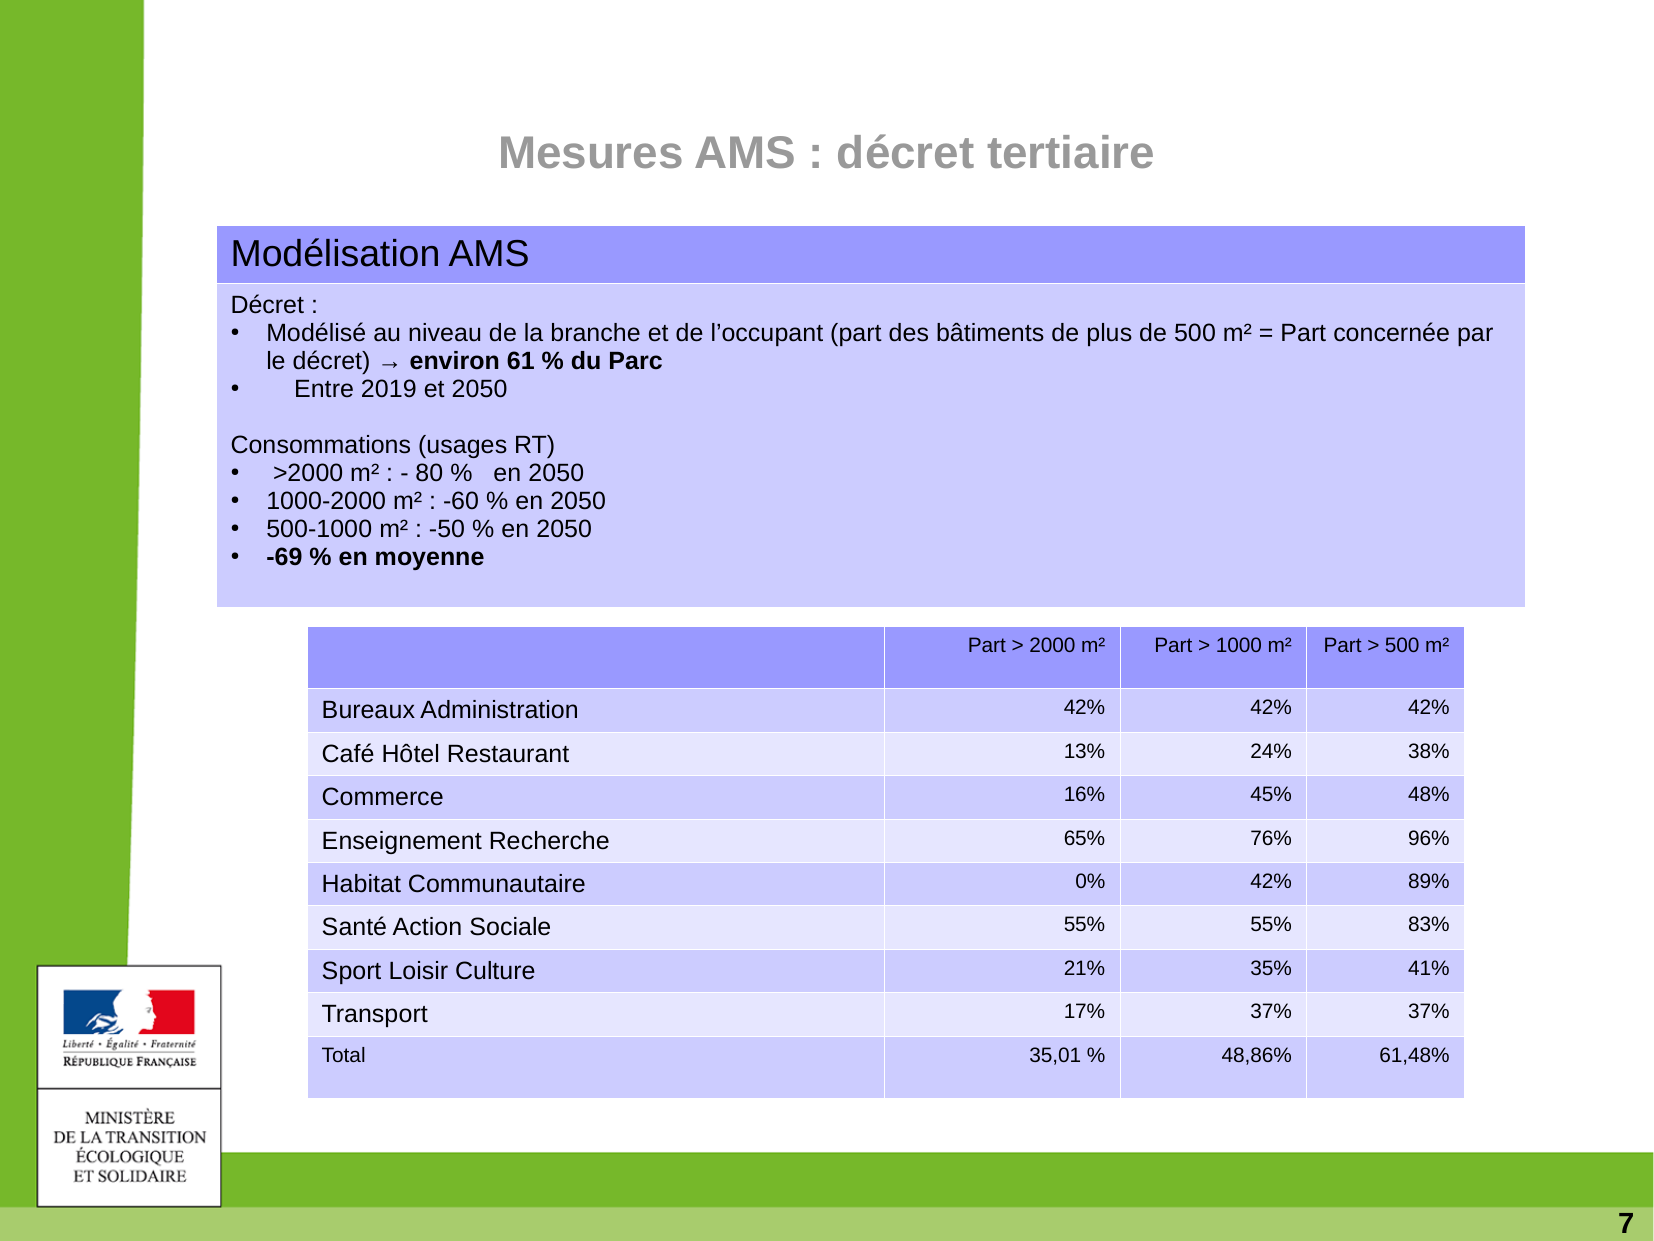

# Mesures AMS : décret tertiaire
| Modélisation AMS |
| --- |
| Décret : Modélisé au niveau de la branche et de l’occupant (part des bâtiments de plus de 500 m² = Part concernée par le décret) → environ 61 % du Parc Entre 2019 et 2050 Consommations (usages RT) >2000 m² : - 80 % en 2050 1000-2000 m² : -60 % en 2050 500-1000 m² : -50 % en 2050 -69 % en moyenne |
| | Part > 2000 m² | Part > 1000 m² | Part > 500 m² |
| --- | --- | --- | --- |
| Bureaux Administration | 42% | 42% | 42% |
| Café Hôtel Restaurant | 13% | 24% | 38% |
| Commerce | 16% | 45% | 48% |
| Enseignement Recherche | 65% | 76% | 96% |
| Habitat Communautaire | 0% | 42% | 89% |
| Santé Action Sociale | 55% | 55% | 83% |
| Sport Loisir Culture | 21% | 35% | 41% |
| Transport | 17% | 37% | 37% |
| Total | 35,01 % | 48,86% | 61,48% |